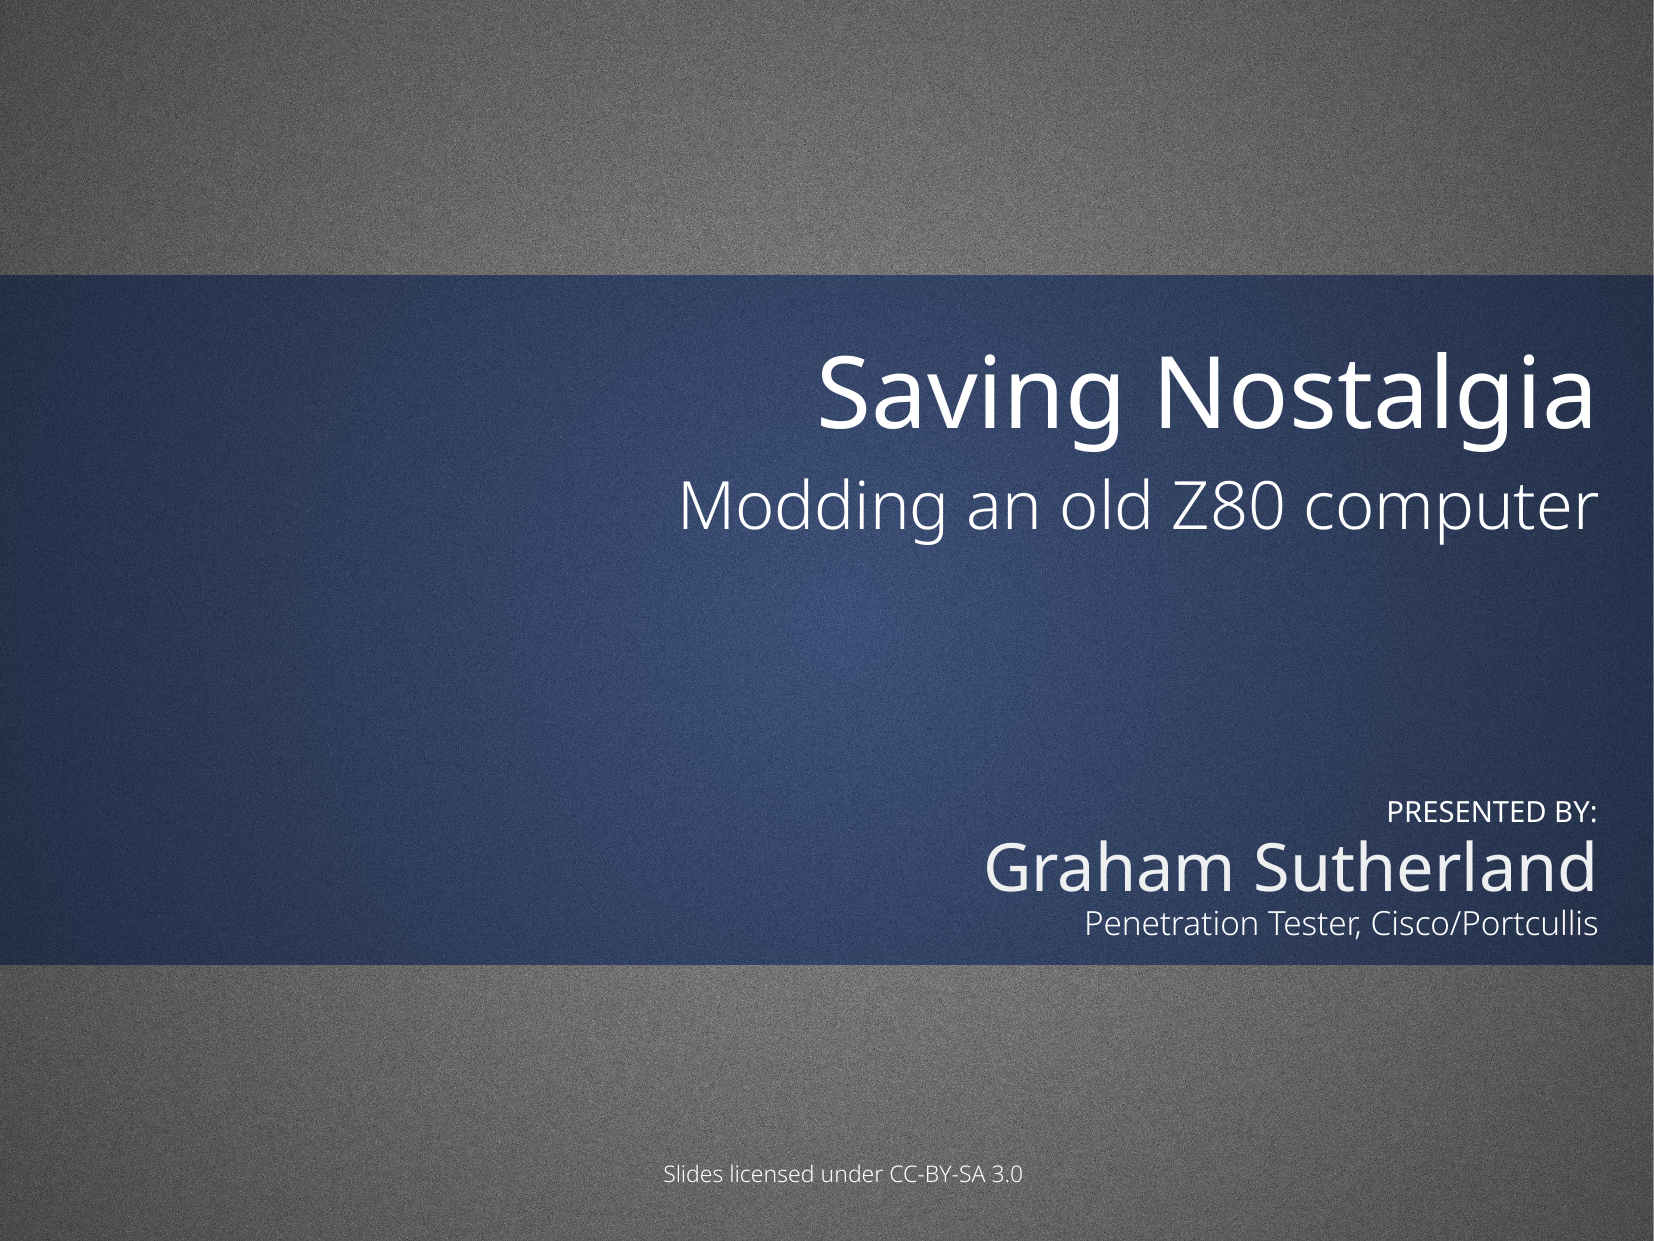

# Saving Nostalgia
Modding an old Z80 computer
PRESENTED BY:
Graham Sutherland
Penetration Tester, Cisco/Portcullis
Slides licensed under CC-BY-SA 3.0